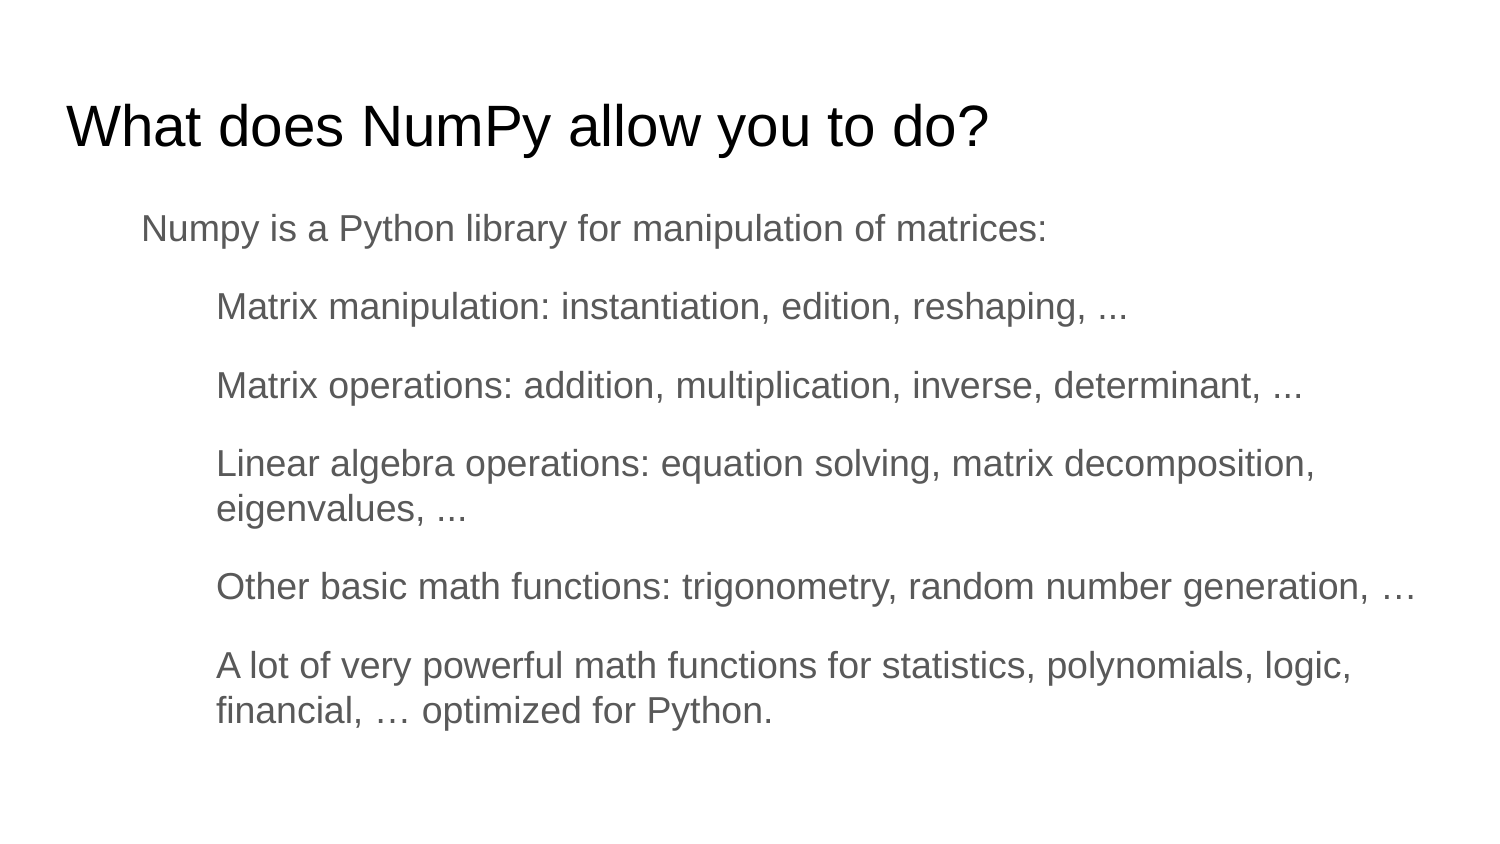

# What does NumPy allow you to do?
Numpy is a Python library for manipulation of matrices:
	Matrix manipulation: instantiation, edition, reshaping, ...
	Matrix operations: addition, multiplication, inverse, determinant, ...
Linear algebra operations: equation solving, matrix decomposition,
	eigenvalues, ...
	Other basic math functions: trigonometry, random number generation, …
	A lot of very powerful math functions for statistics, polynomials, logic,
	financial, … optimized for Python.